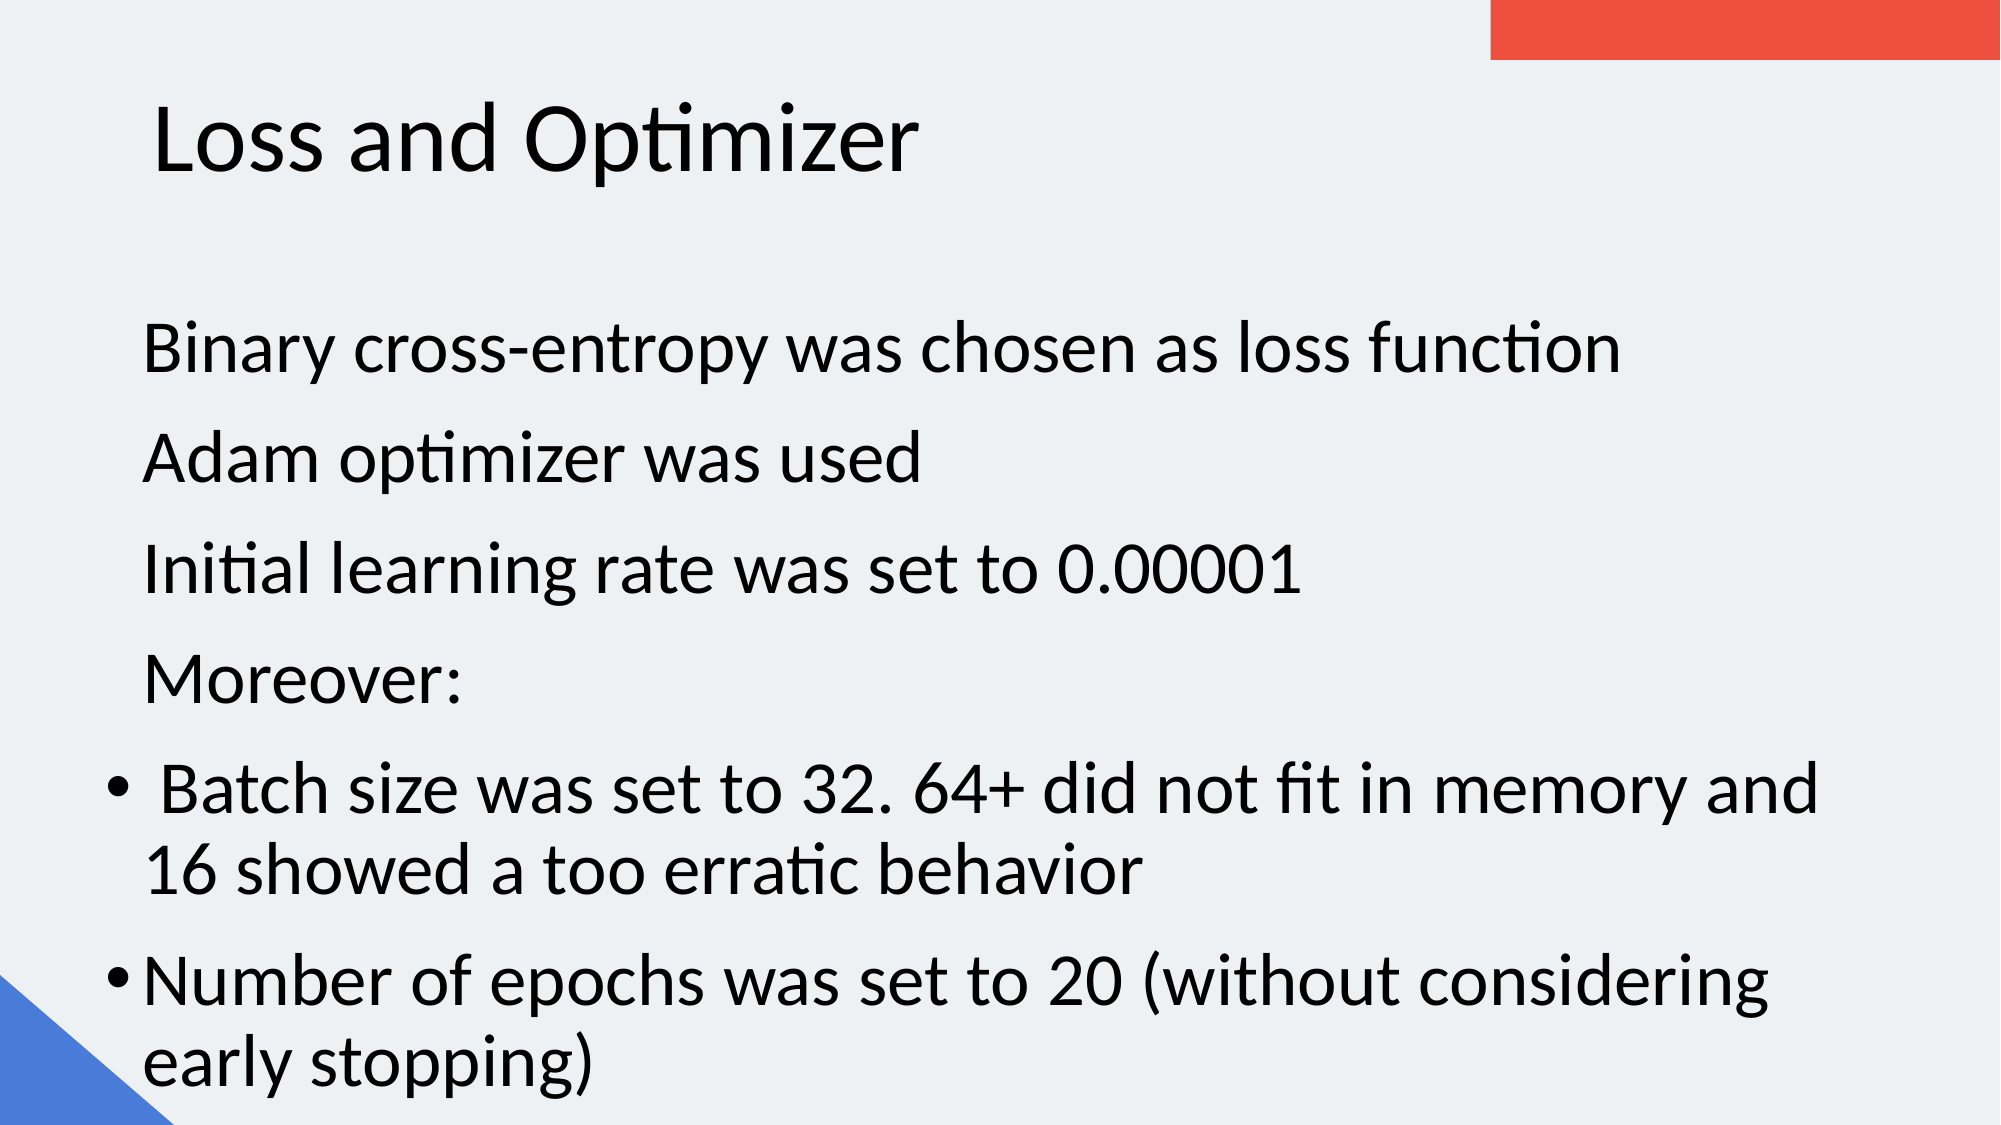

# Loss and Optimizer
Binary cross-entropy was chosen as loss function
Adam optimizer was used
Initial learning rate was set to 0.00001
Moreover:
 Batch size was set to 32. 64+ did not fit in memory and 16 showed a too erratic behavior
Number of epochs was set to 20 (without considering early stopping)